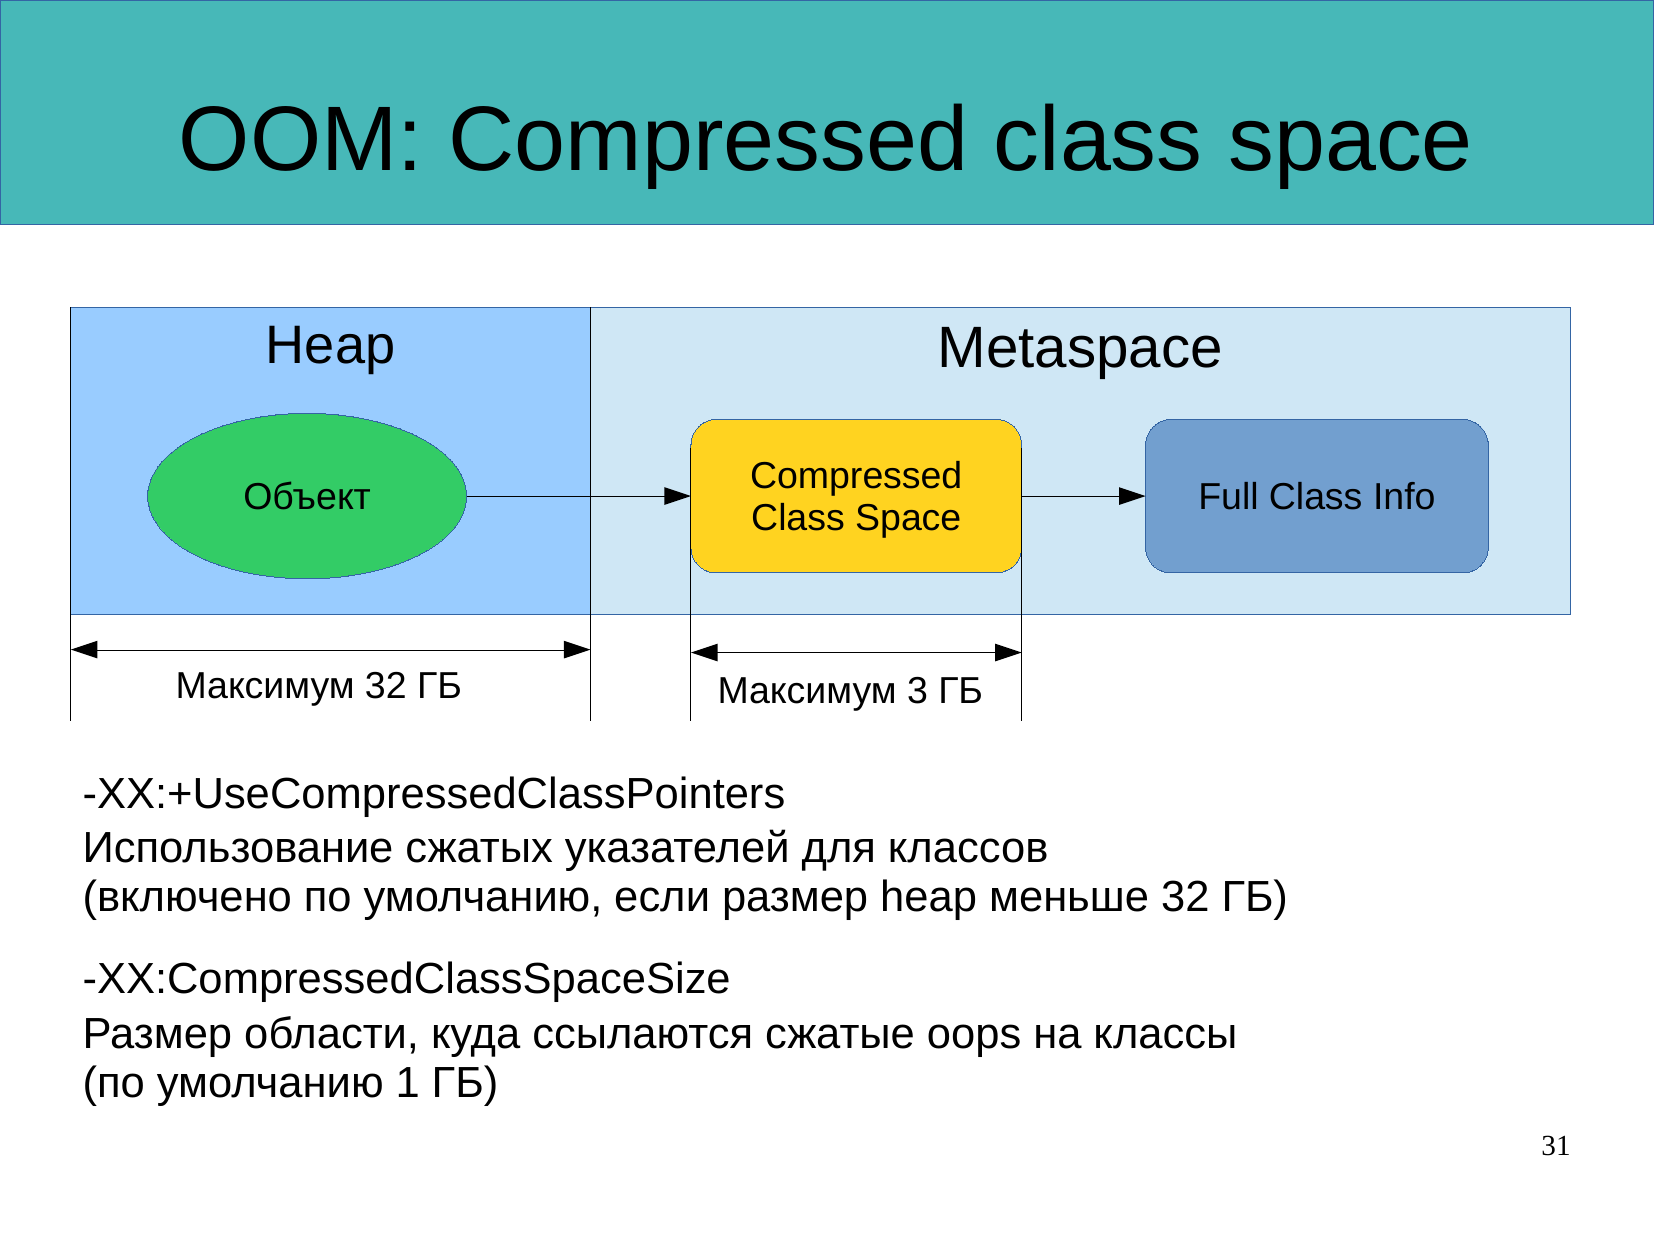

# OOM: Compressed class space
-XX:+UseCompressedClassPointers
Использование сжатых указателей для классов
(включено по умолчанию, если размер heap меньше 32 ГБ)
-XX:CompressedClassSpaceSize
Размер области, куда ссылаются сжатые oops на классы
(по умолчанию 1 ГБ)
Heap
Metaspace
Объект
Compressed
Class Space
Full Class Info
Максимум 32 ГБ
Максимум 3 ГБ
31